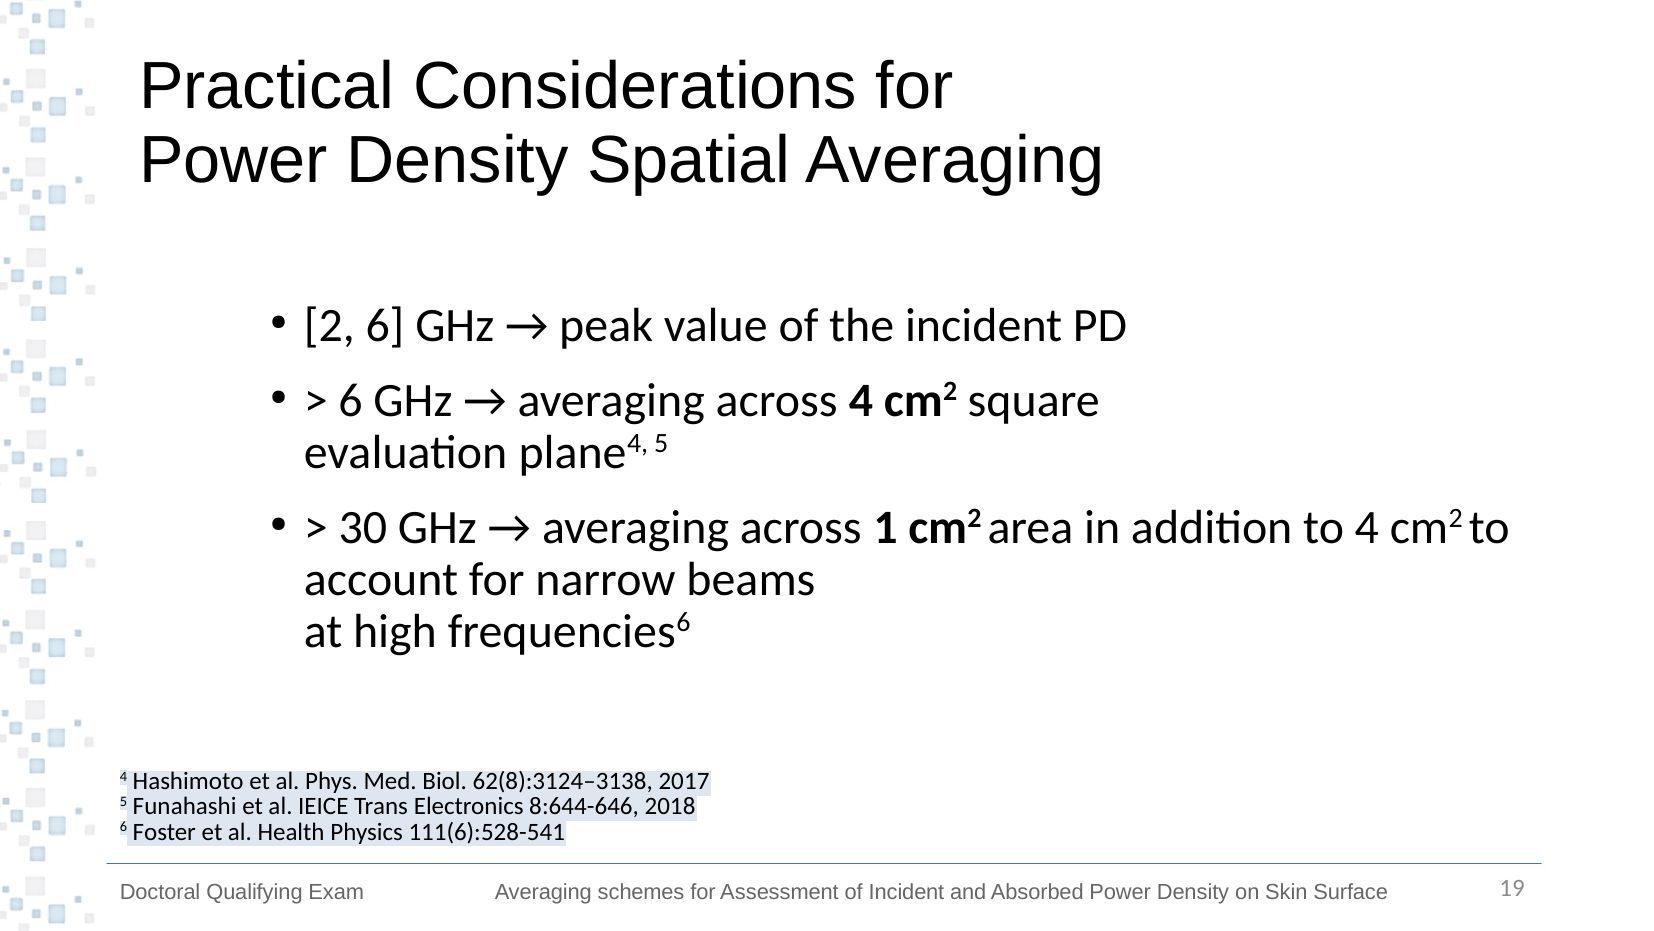

Practical Considerations for
Power Density Spatial Averaging
# [2, 6] GHz → peak value of the incident PD
> 6 GHz → averaging across 4 cm2 square
evaluation plane4, 5
> 30 GHz → averaging across 1 cm2 area in addition to 4 cm2 to account for narrow beams
at high frequencies6
4 Hashimoto et al. Phys. Med. Biol. 62(8):3124–3138, 2017
5 Funahashi et al. IEICE Trans Electronics 8:644-646, 2018
6 Foster et al. Health Physics 111(6):528-541
19
Doctoral Qualifying Exam		Averaging schemes for Assessment of Incident and Absorbed Power Density on Skin Surface